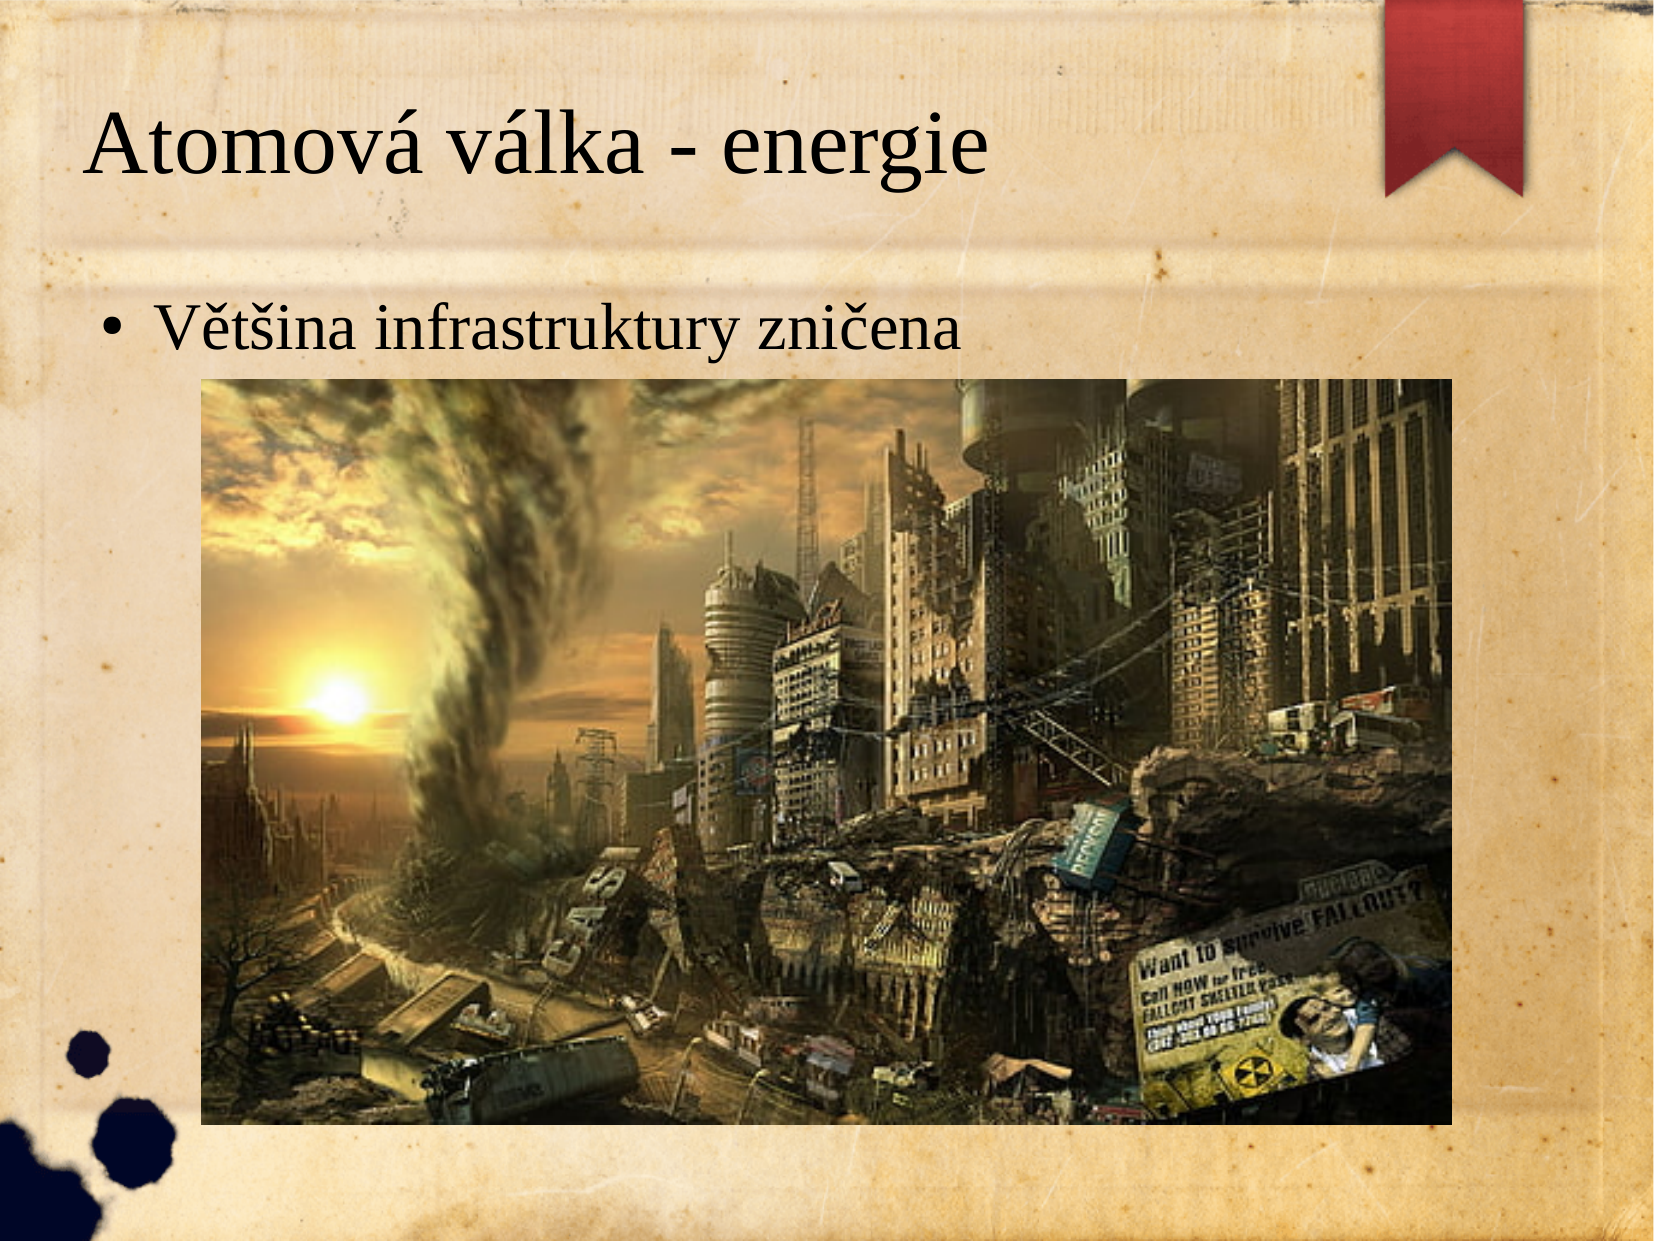

# Atomová válka - energie
Většina infrastruktury zničena